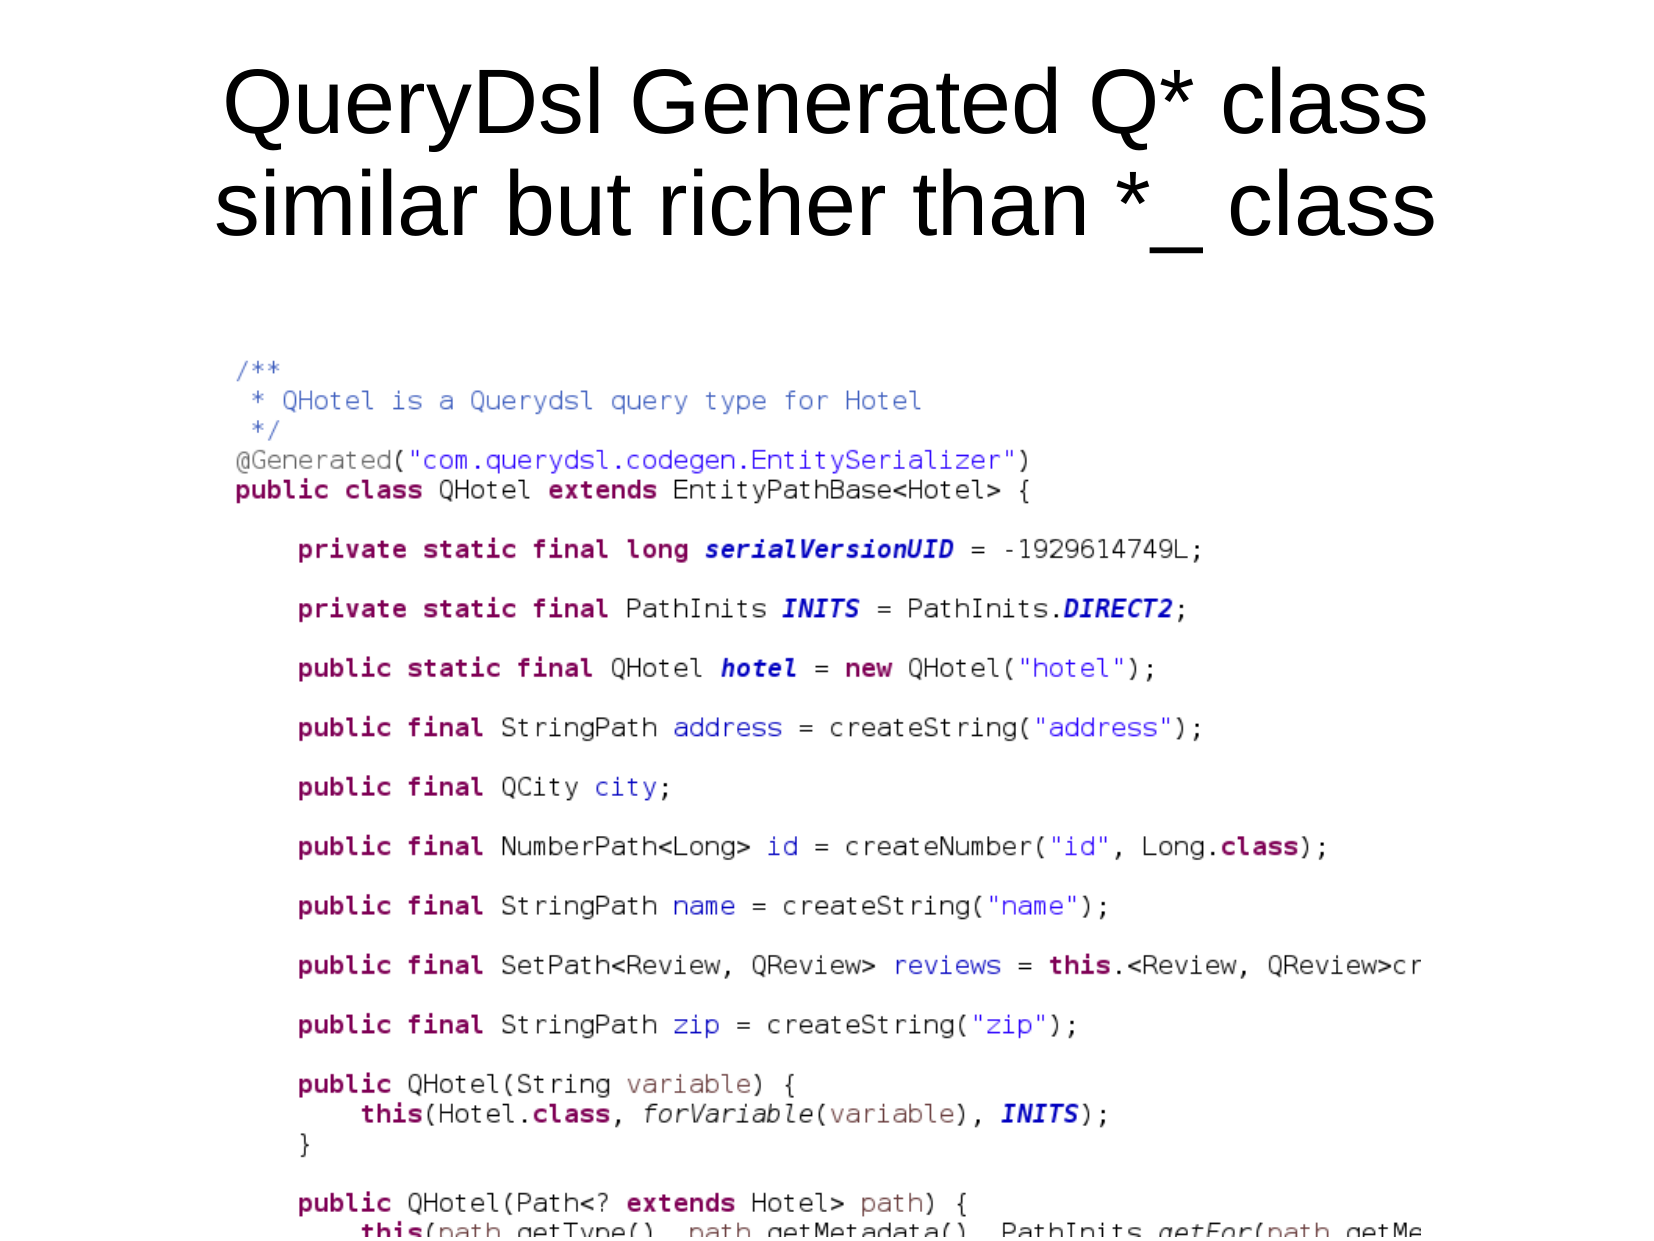

# QueryDsl Generated Q* class similar but richer than *_ class